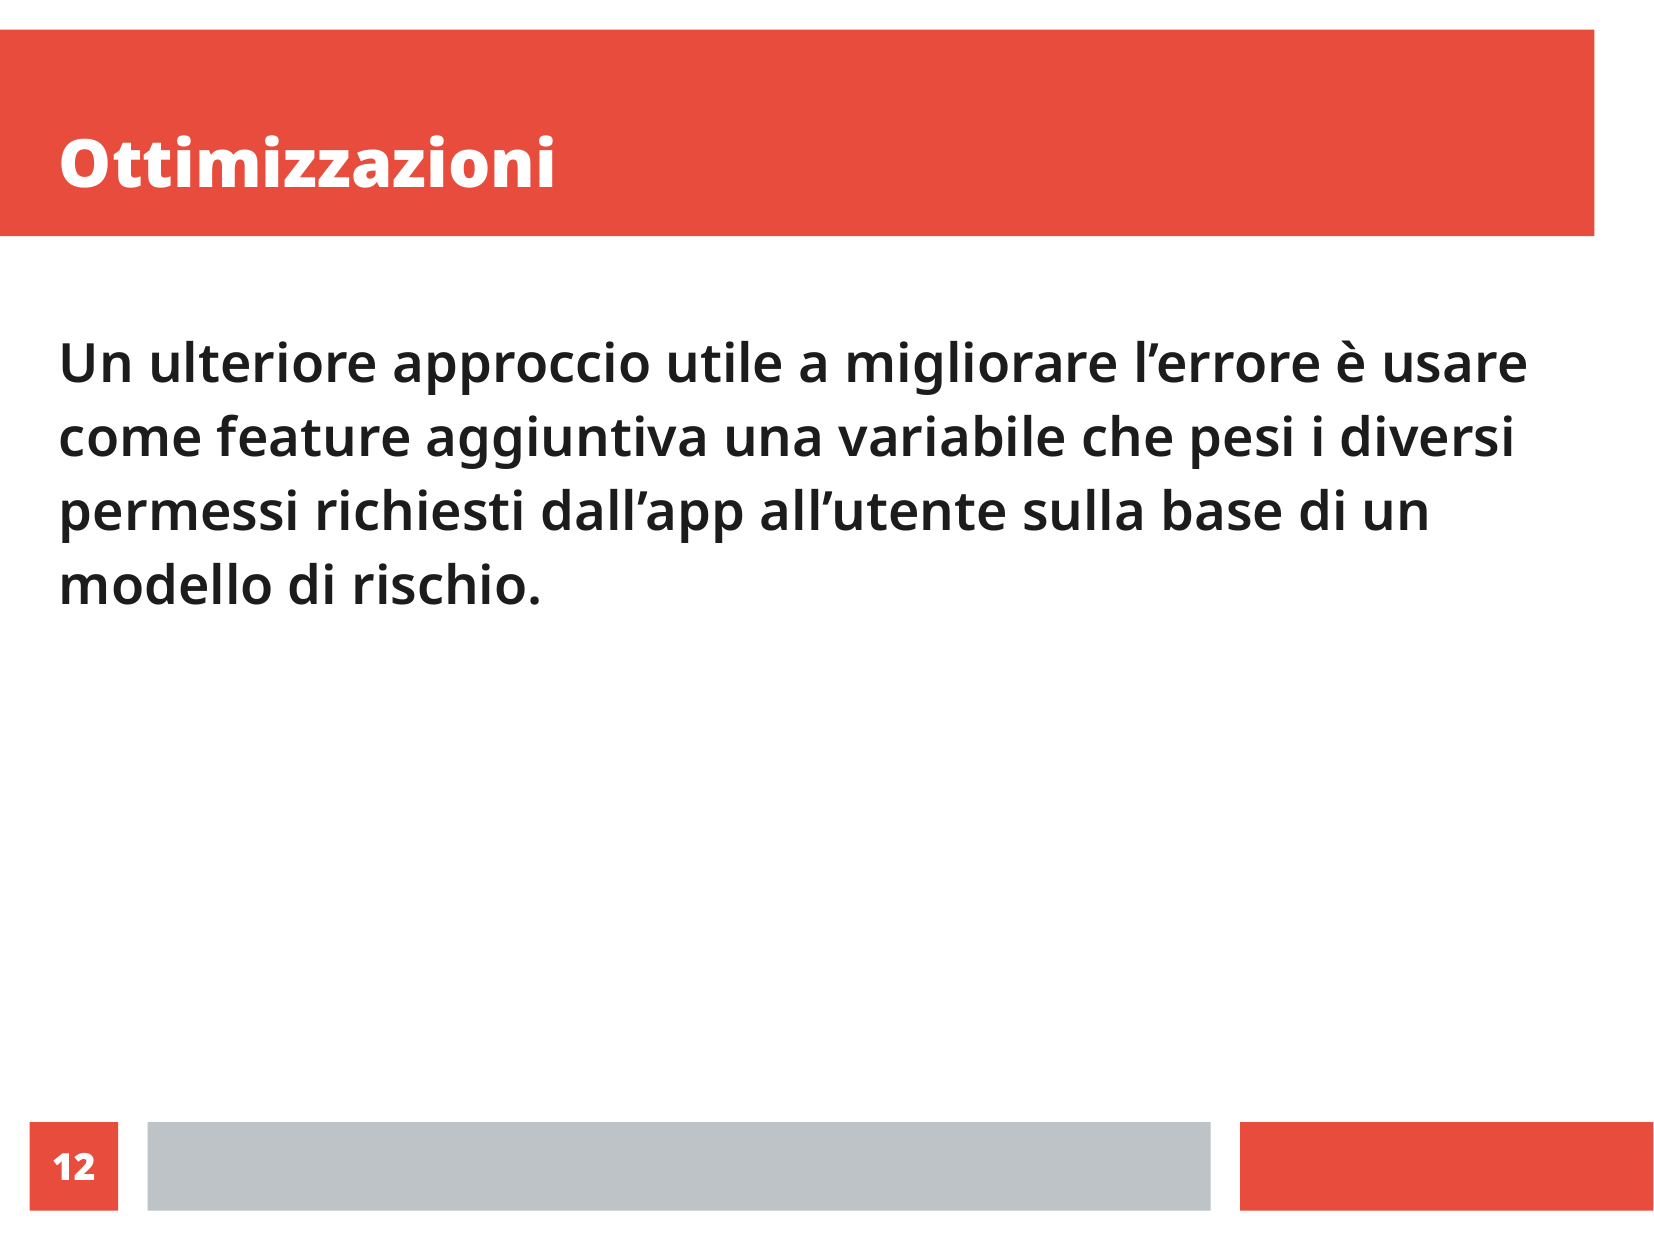

# Ottimizzazioni
Un ulteriore approccio utile a migliorare l’errore è usare come feature aggiuntiva una variabile che pesi i diversi permessi richiesti dall’app all’utente sulla base di un modello di rischio.
12